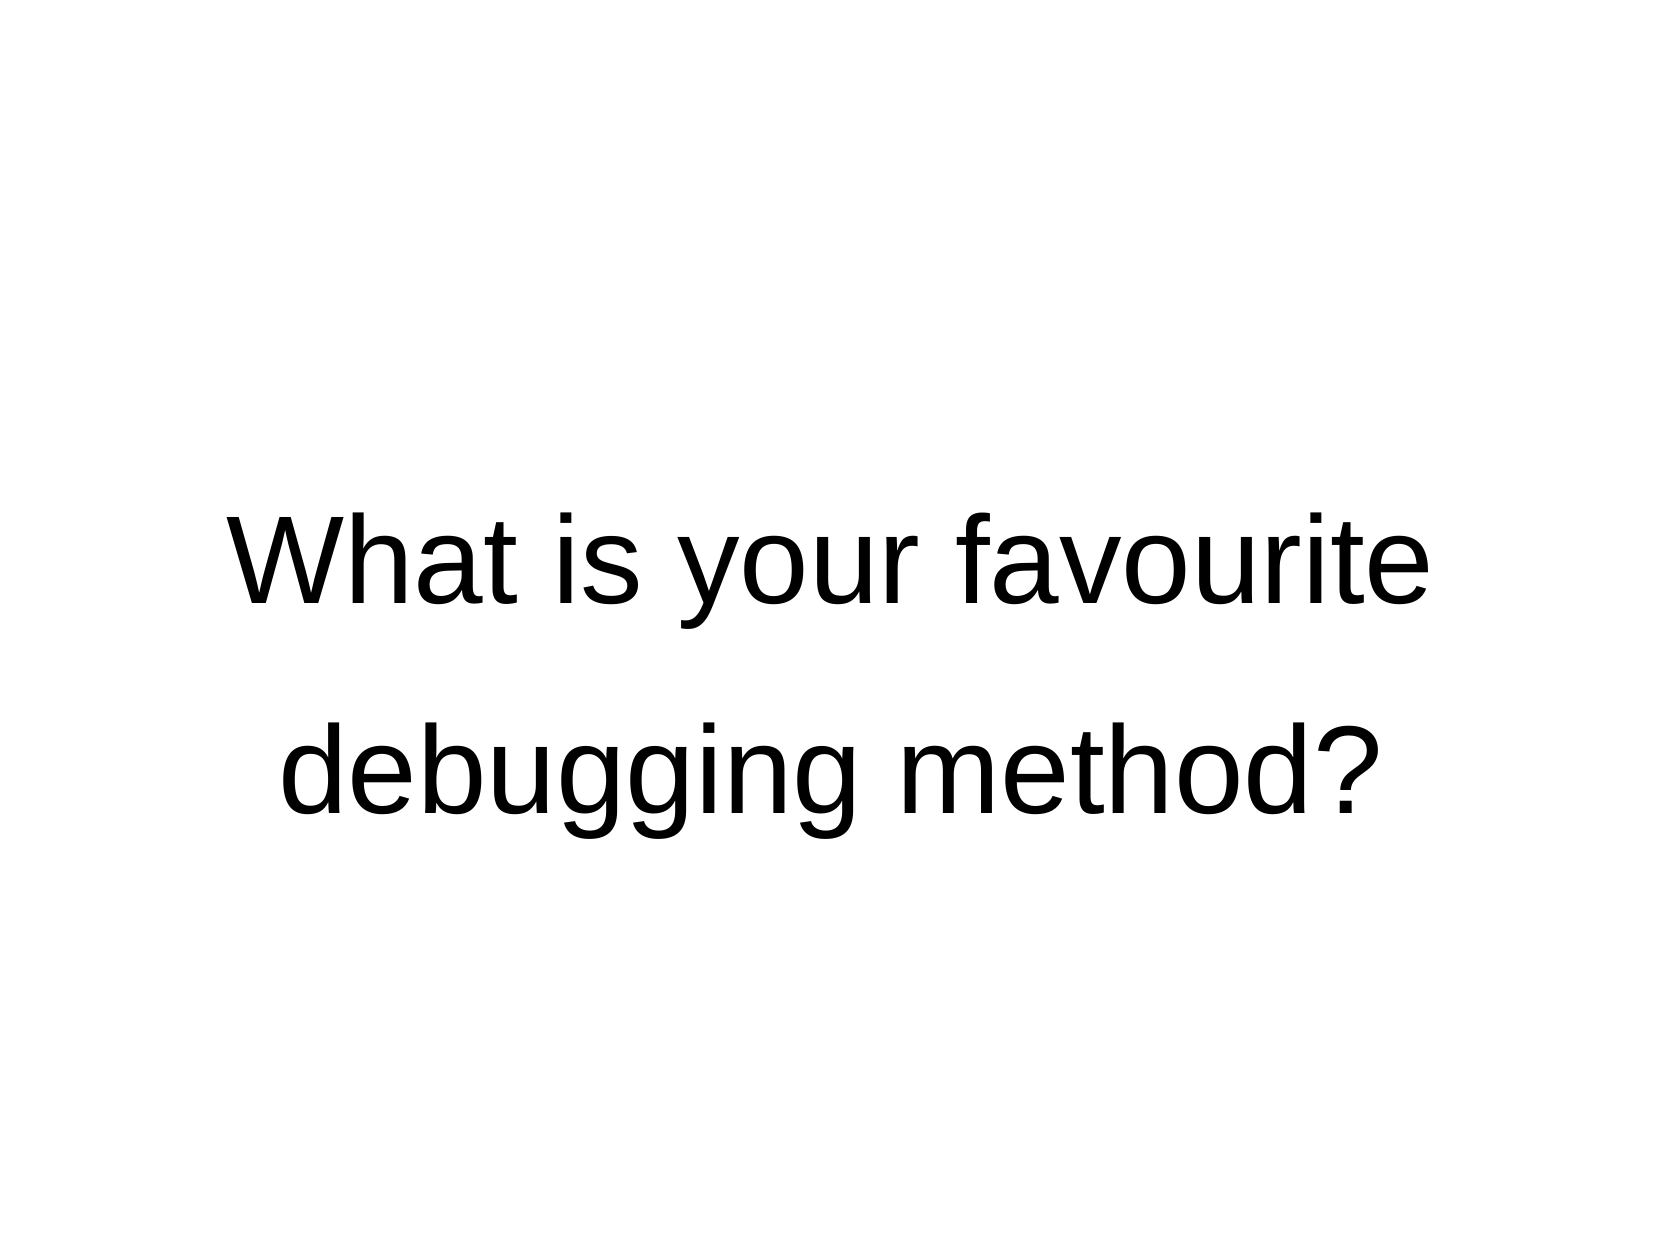

# What is your favourite debugging method?